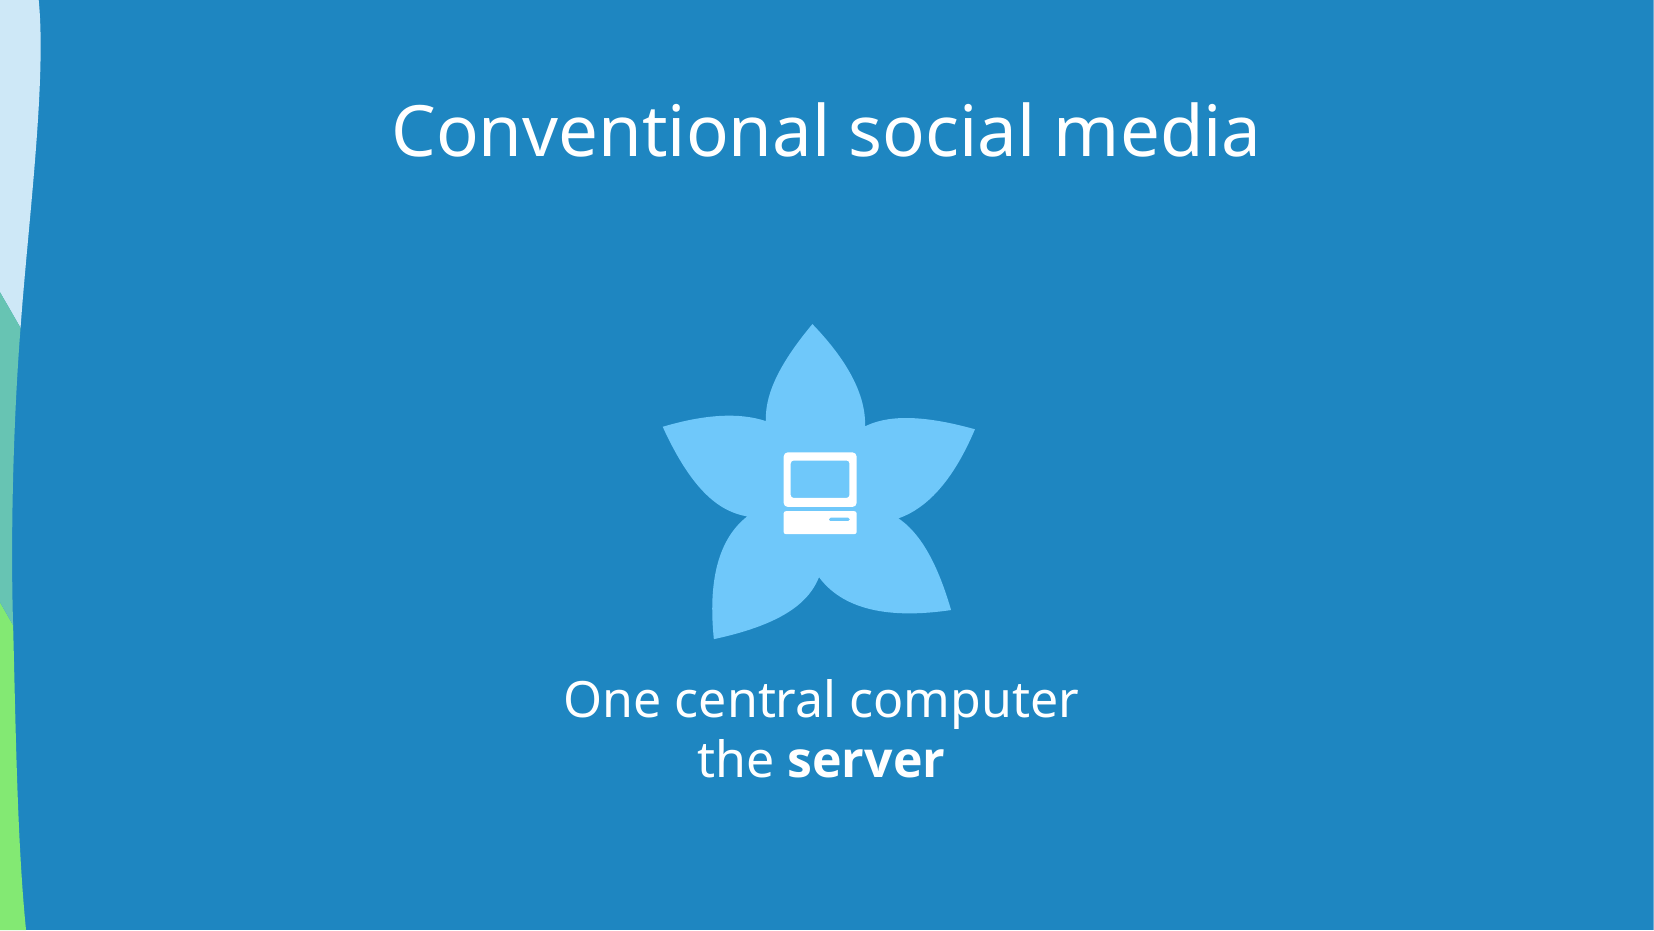

Conventional social media
One central computer
the server